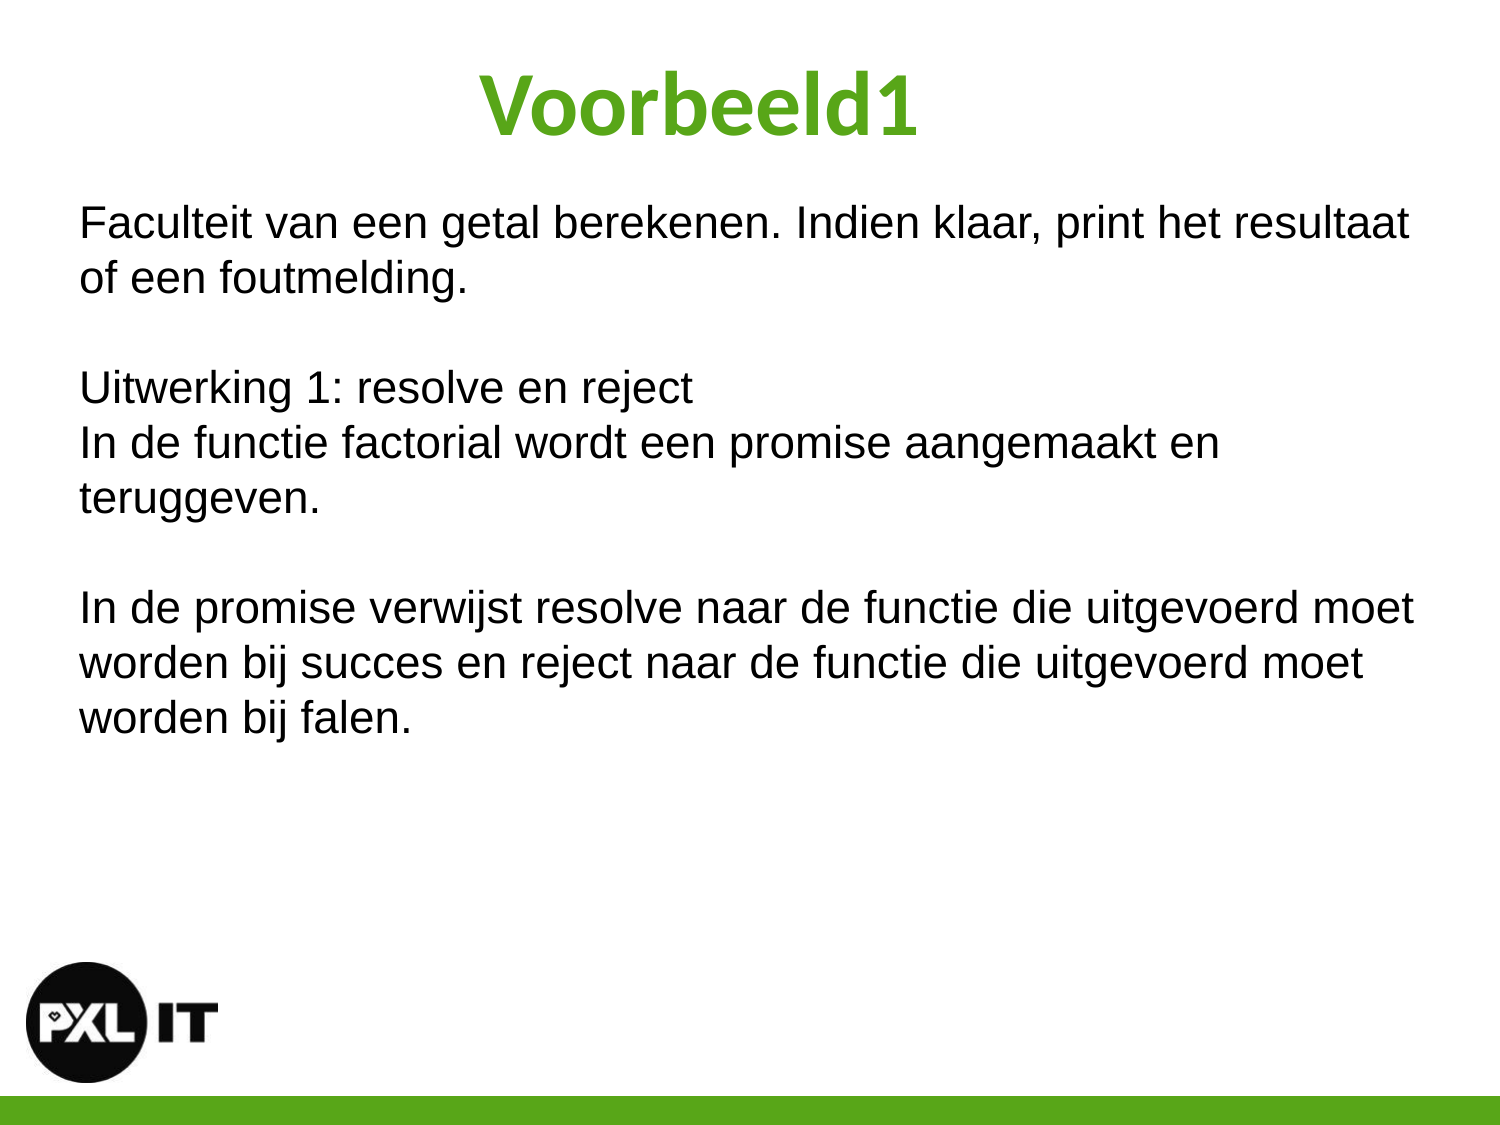

Voorbeeld1
Faculteit van een getal berekenen. Indien klaar, print het resultaat of een foutmelding.
Uitwerking 1: resolve en reject
In de functie factorial wordt een promise aangemaakt en teruggeven.
In de promise verwijst resolve naar de functie die uitgevoerd moet worden bij succes en reject naar de functie die uitgevoerd moet worden bij falen.